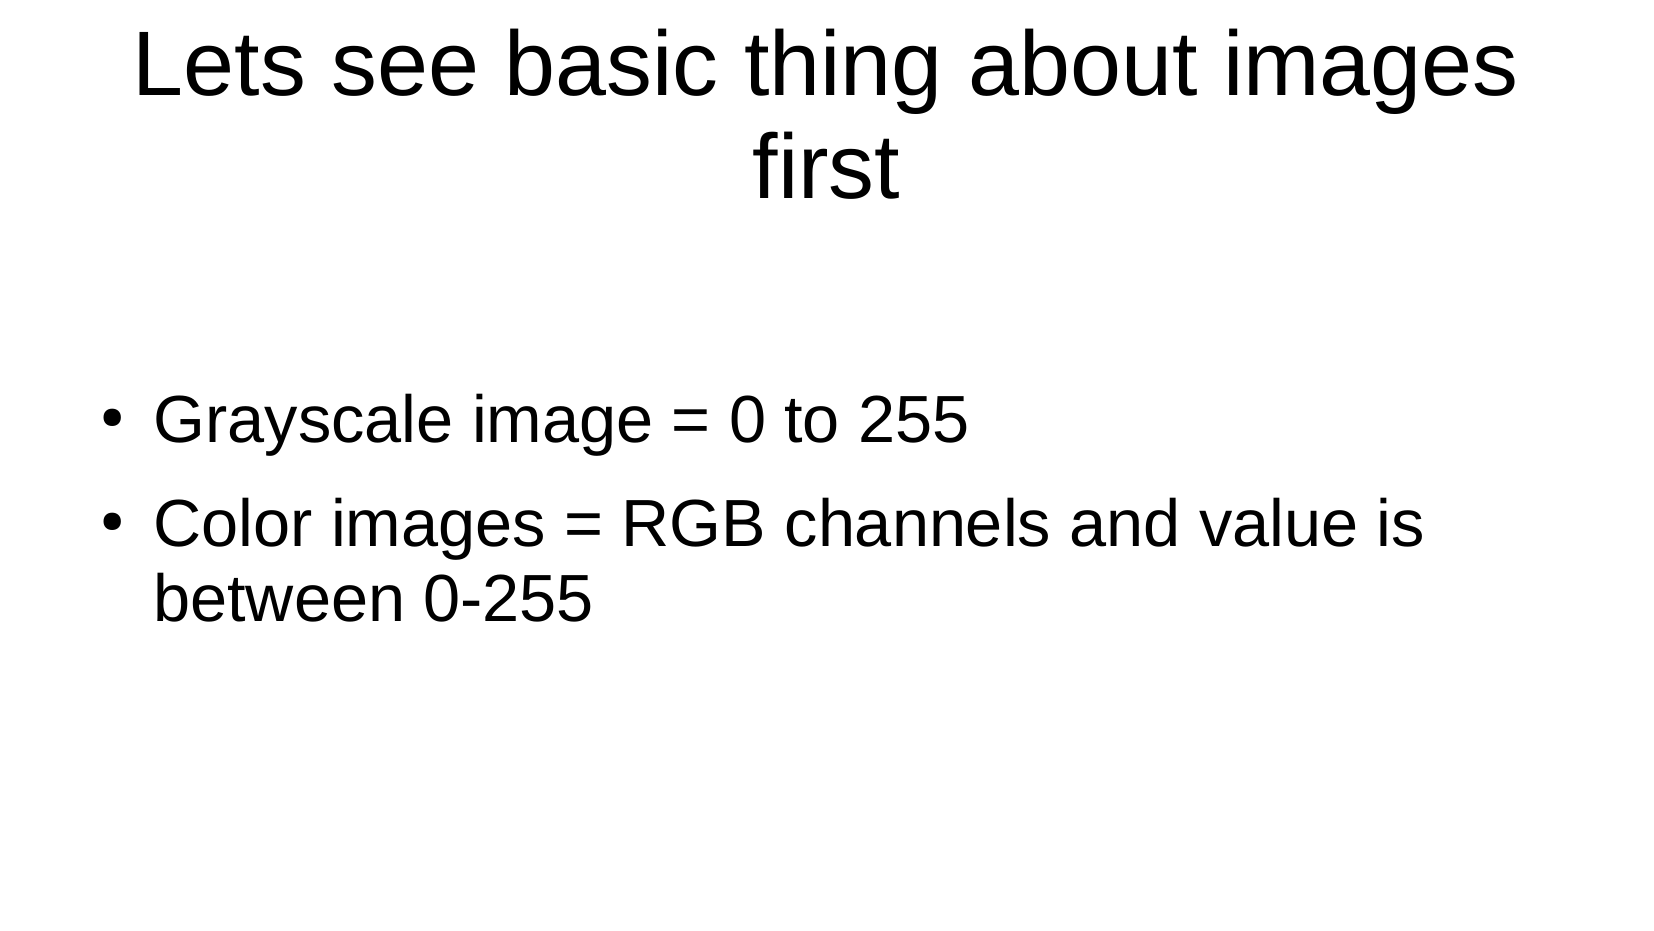

# Lets see basic thing about images first
Grayscale image = 0 to 255
Color images = RGB channels and value is between 0-255